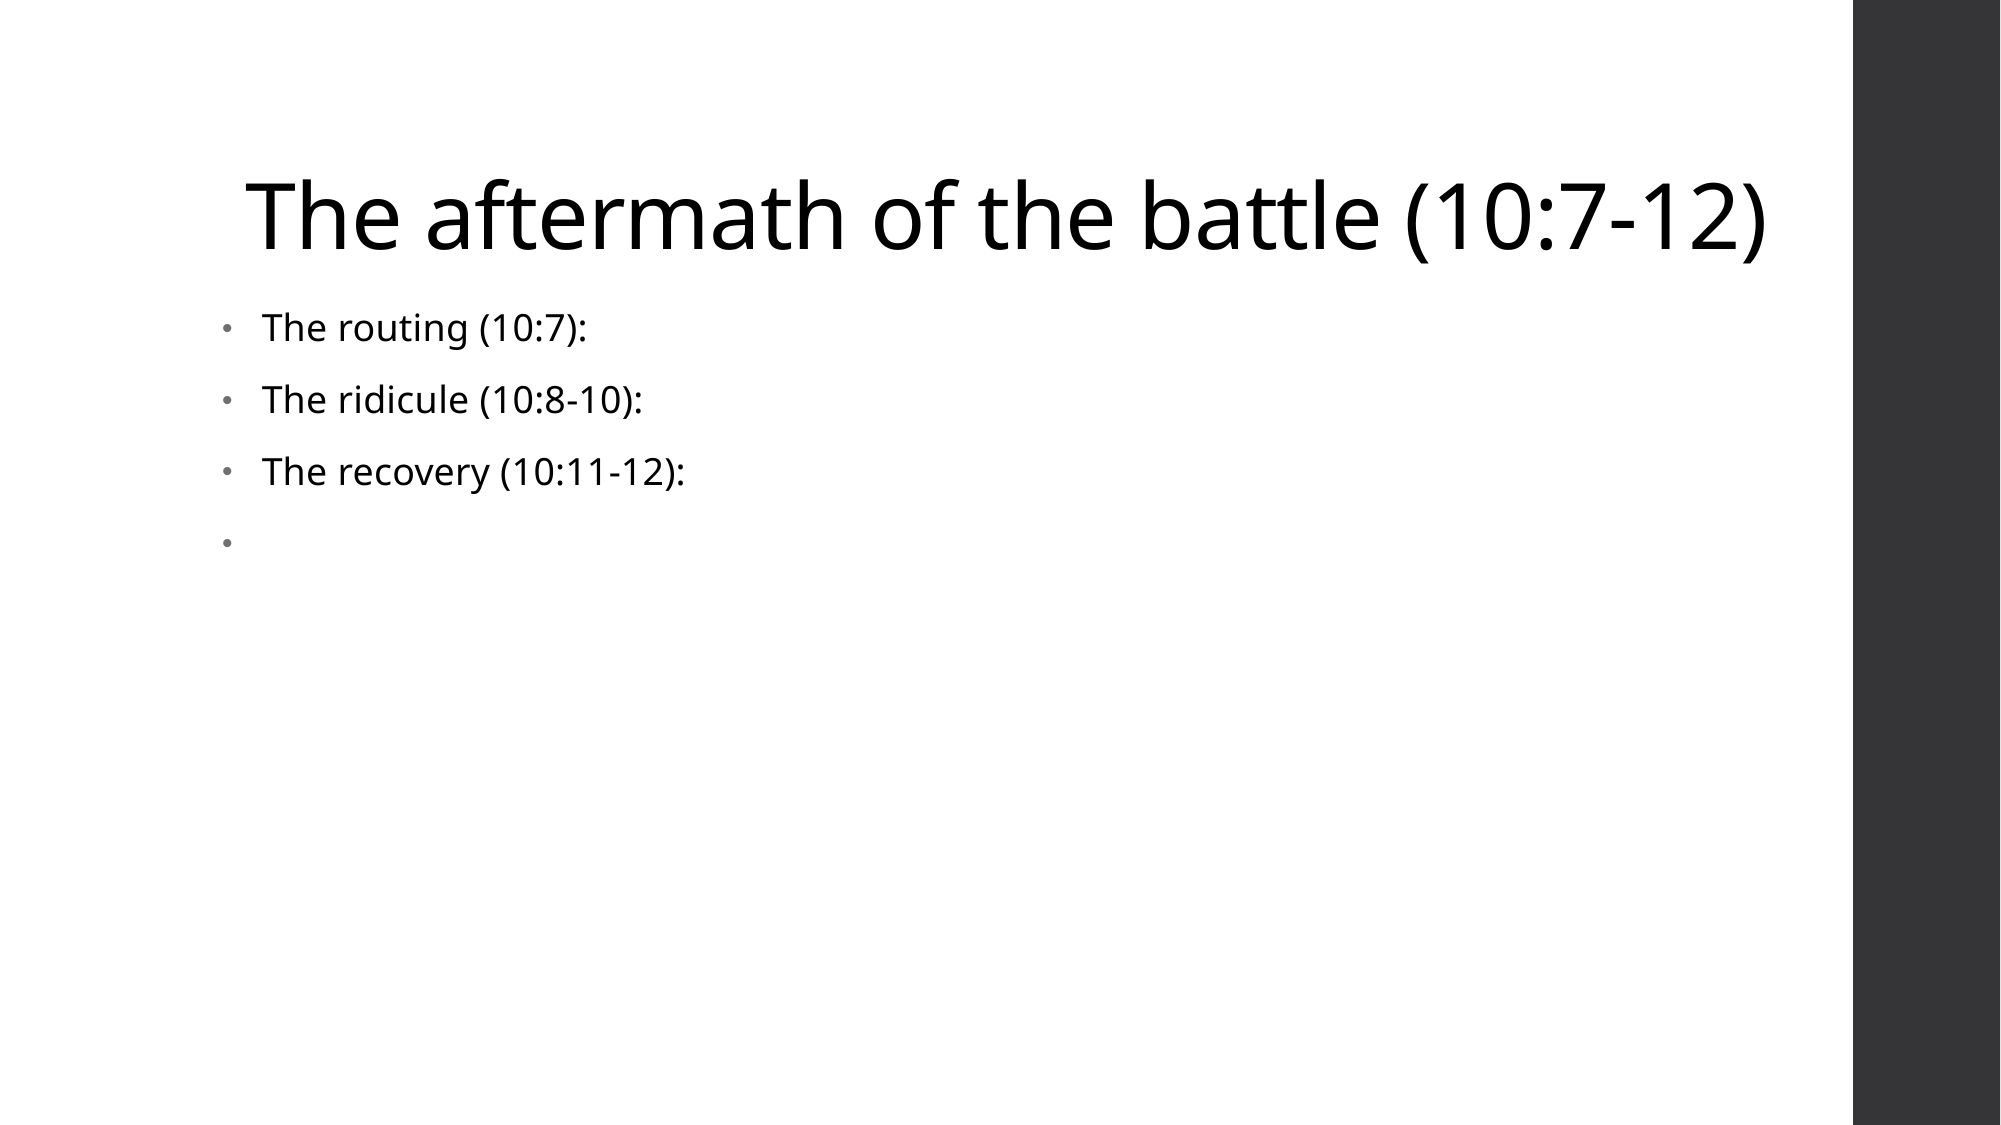

# The aftermath of the battle (10:7-12)
 The routing (10:7):
 The ridicule (10:8-10):
 The recovery (10:11-12):